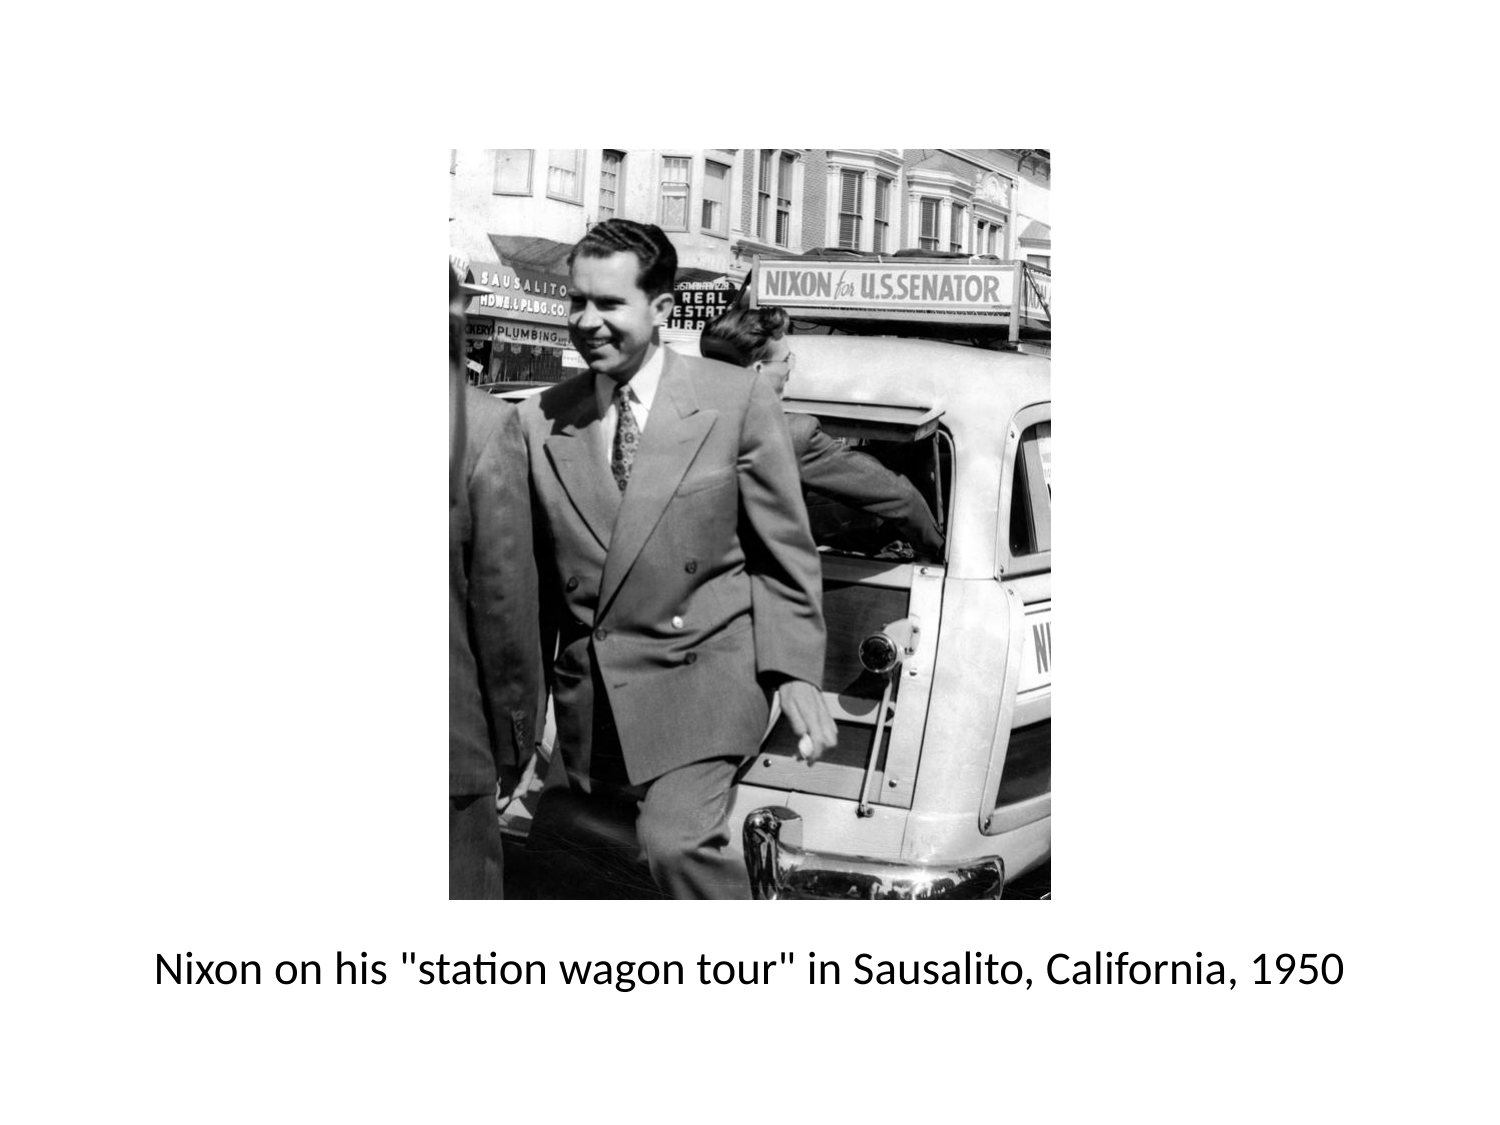

Nixon on his "station wagon tour" in Sausalito, California, 1950